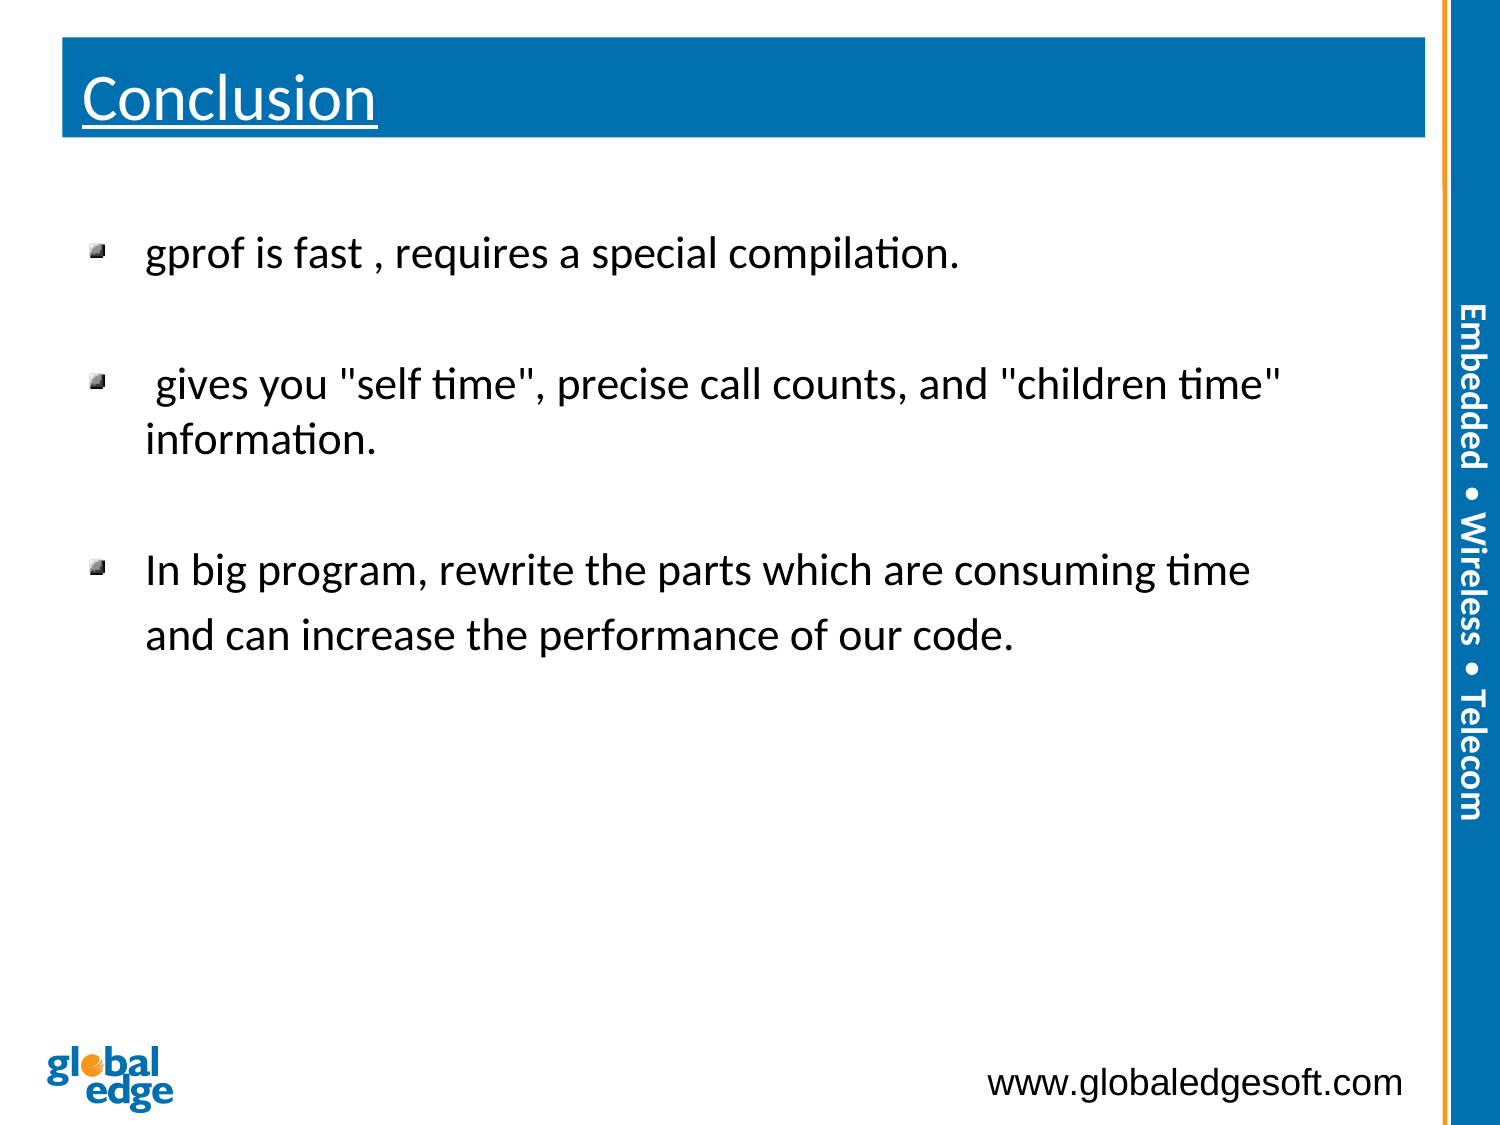

# Conclusion
gprof is fast , requires a special compilation.
 gives you "self time", precise call counts, and "children time" information.
In big program, rewrite the parts which are consuming time
and can increase the performance of our code.